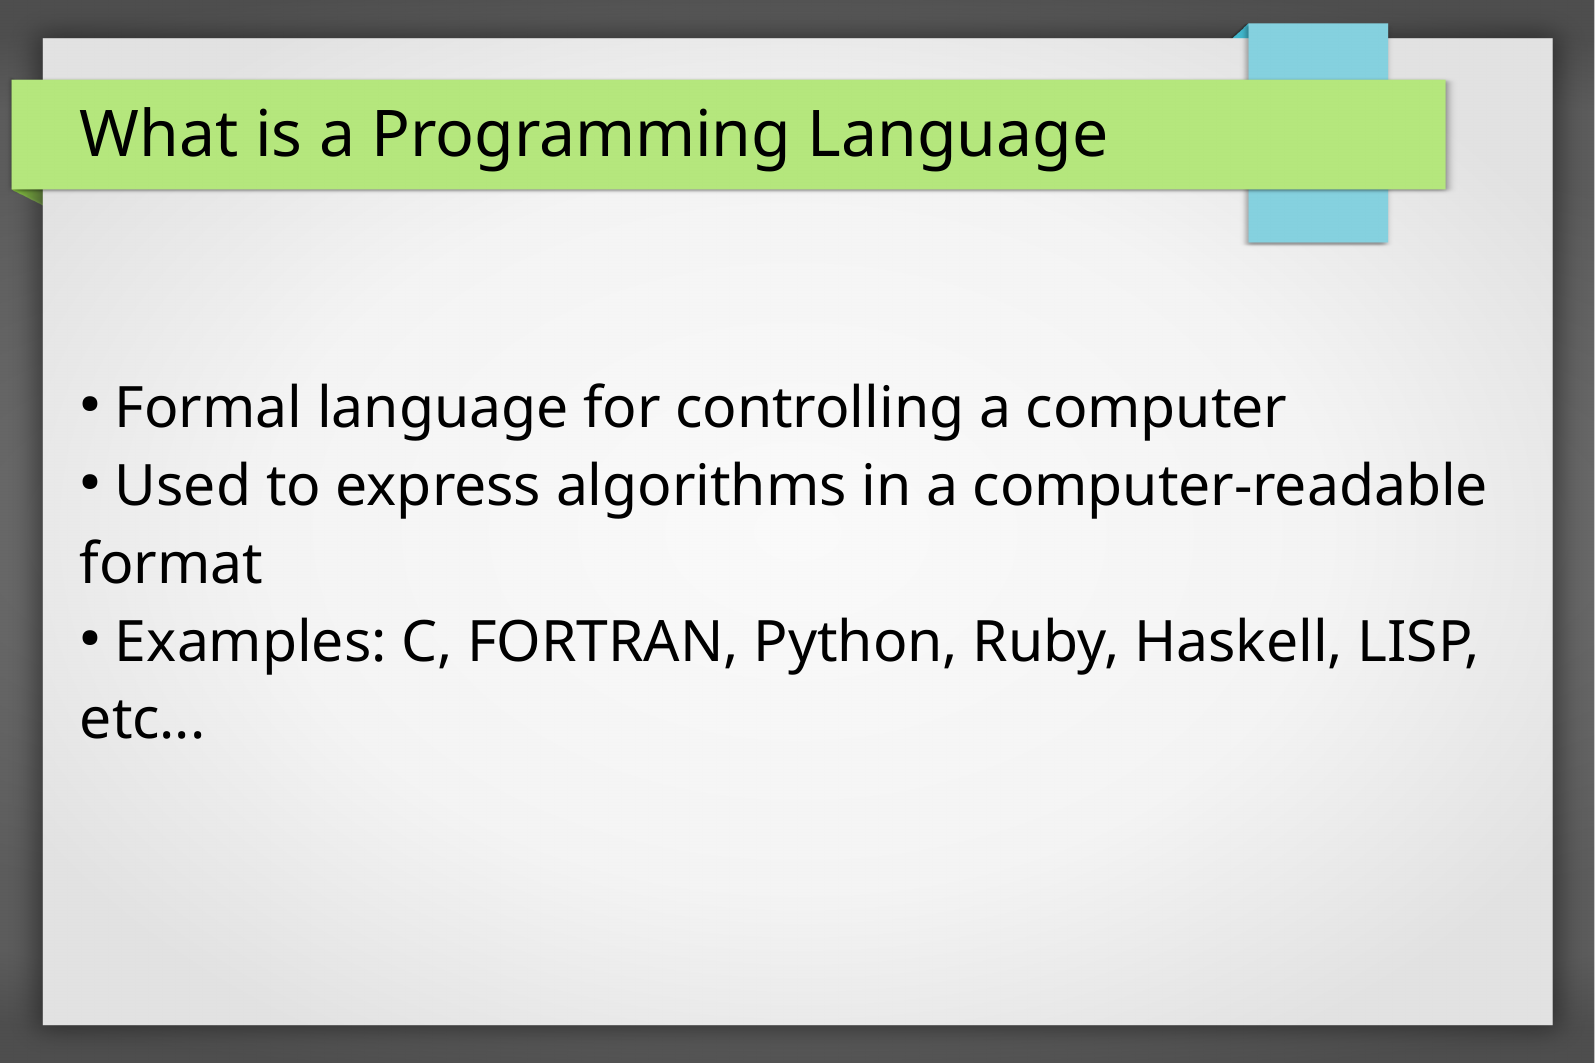

# What is a Programming Language
 Formal language for controlling a computer
 Used to express algorithms in a computer-readable format
 Examples: C, FORTRAN, Python, Ruby, Haskell, LISP, etc...